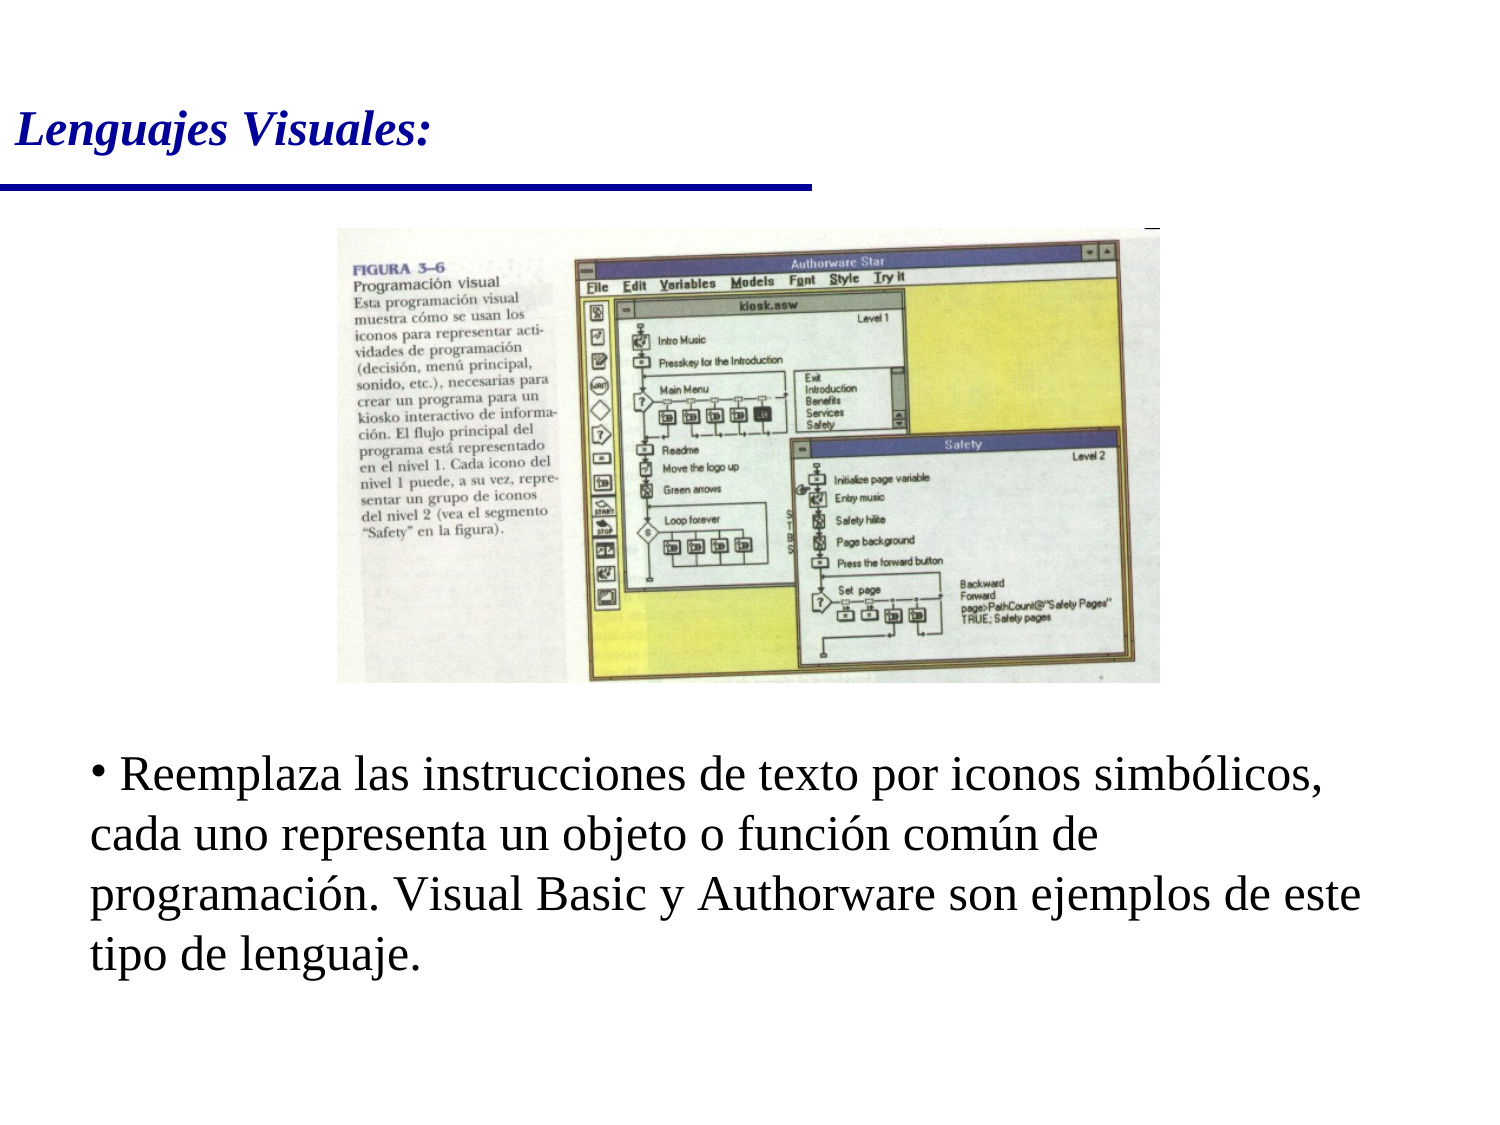

Lenguajes Visuales:
 Reemplaza las instrucciones de texto por iconos simbólicos, cada uno representa un objeto o función común de programación. Visual Basic y Authorware son ejemplos de este tipo de lenguaje.